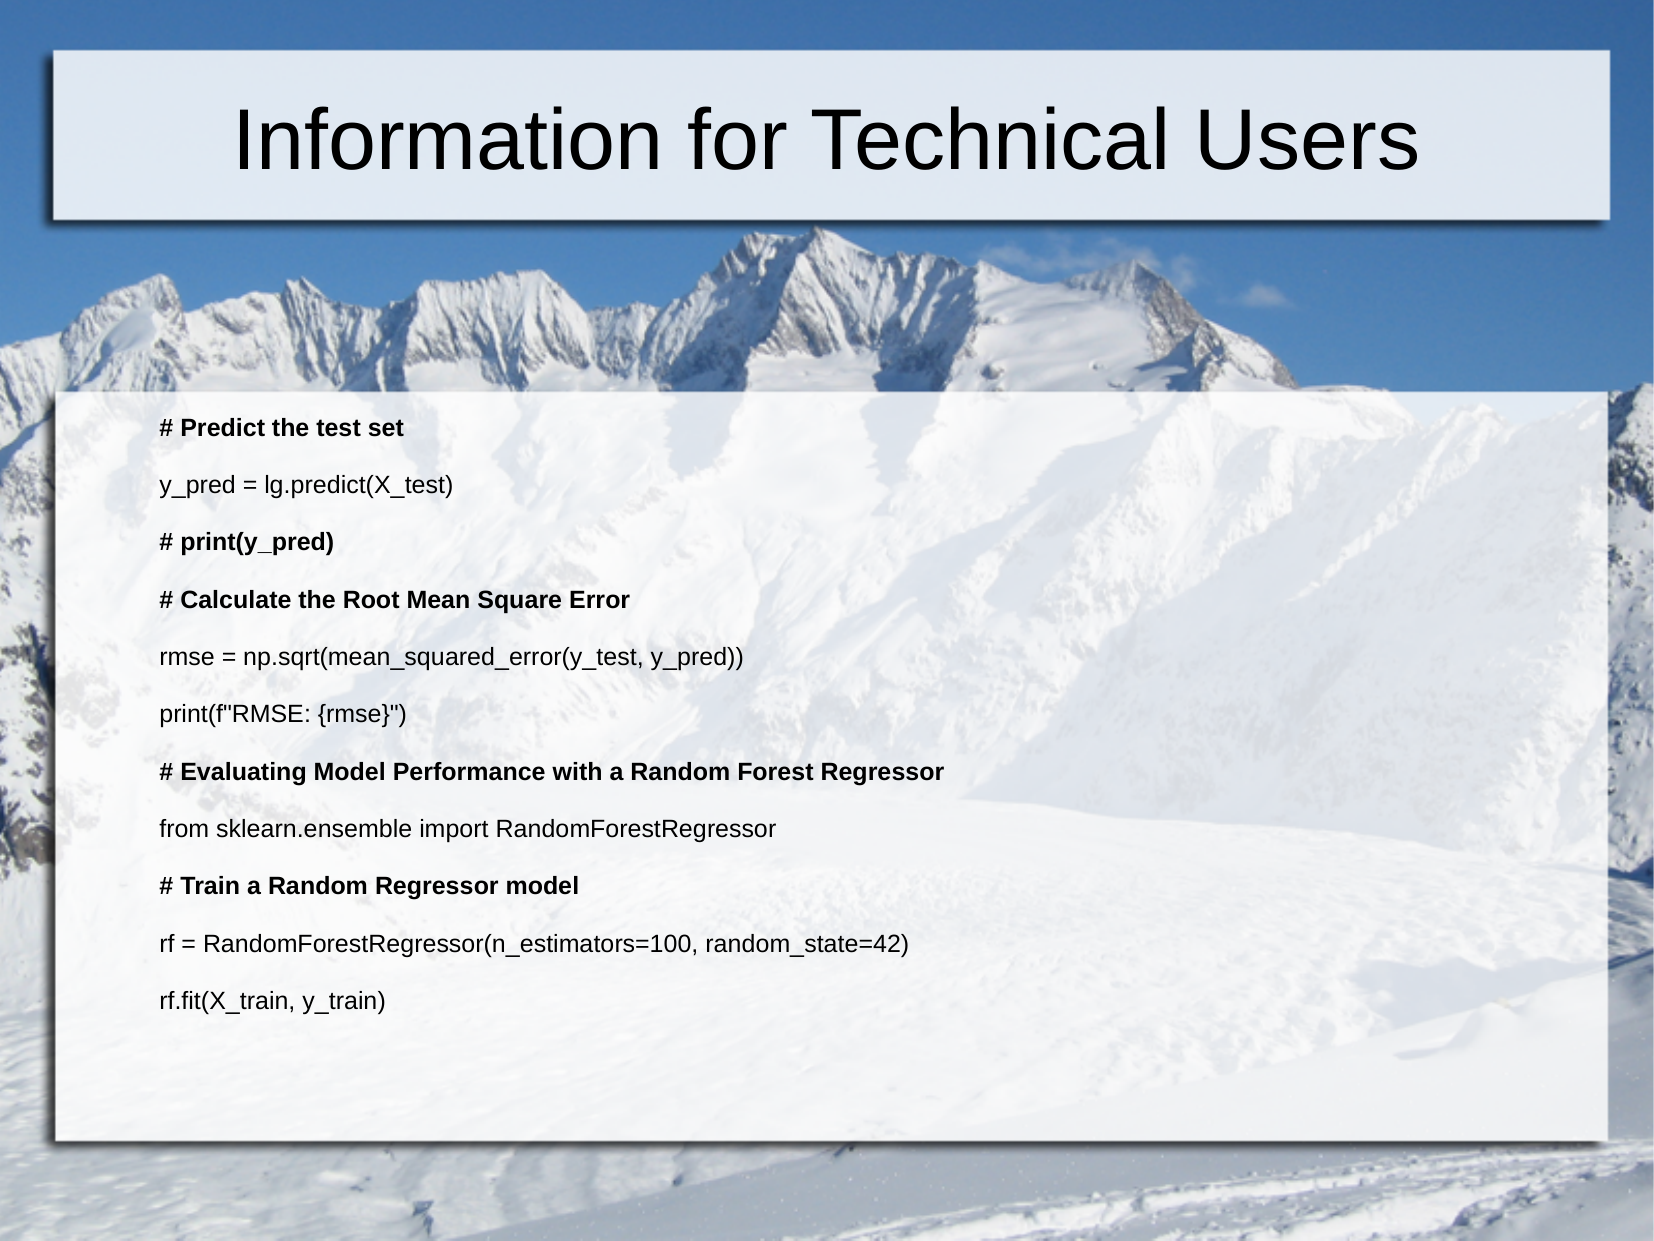

# Information for Technical Users
# Predict the test set
y_pred = lg.predict(X_test)
# print(y_pred)
# Calculate the Root Mean Square Error
rmse = np.sqrt(mean_squared_error(y_test, y_pred))
print(f"RMSE: {rmse}")
# Evaluating Model Performance with a Random Forest Regressor
from sklearn.ensemble import RandomForestRegressor
# Train a Random Regressor model
rf = RandomForestRegressor(n_estimators=100, random_state=42)
rf.fit(X_train, y_train)